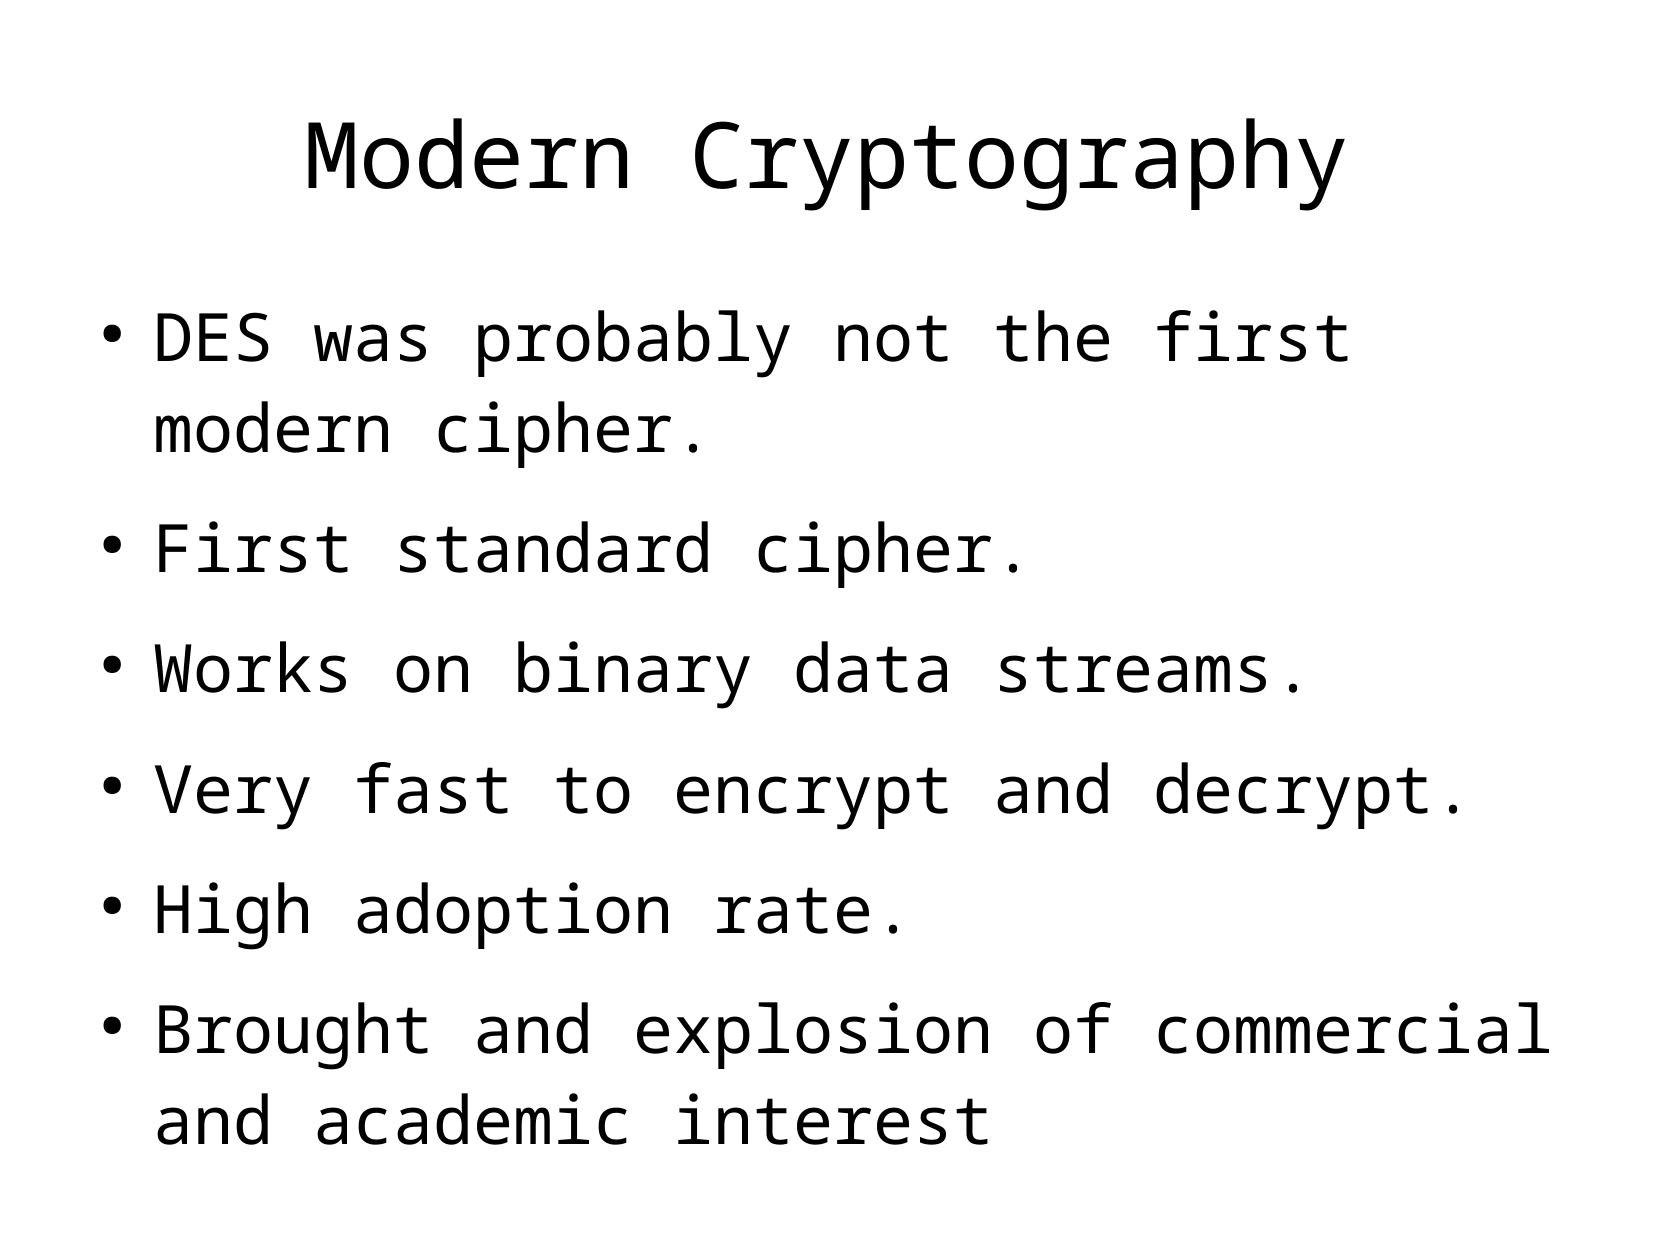

# Modern Cryptography
DES was probably not the first modern cipher.
First standard cipher.
Works on binary data streams.
Very fast to encrypt and decrypt.
High adoption rate.
Brought and explosion of commercial and academic interest